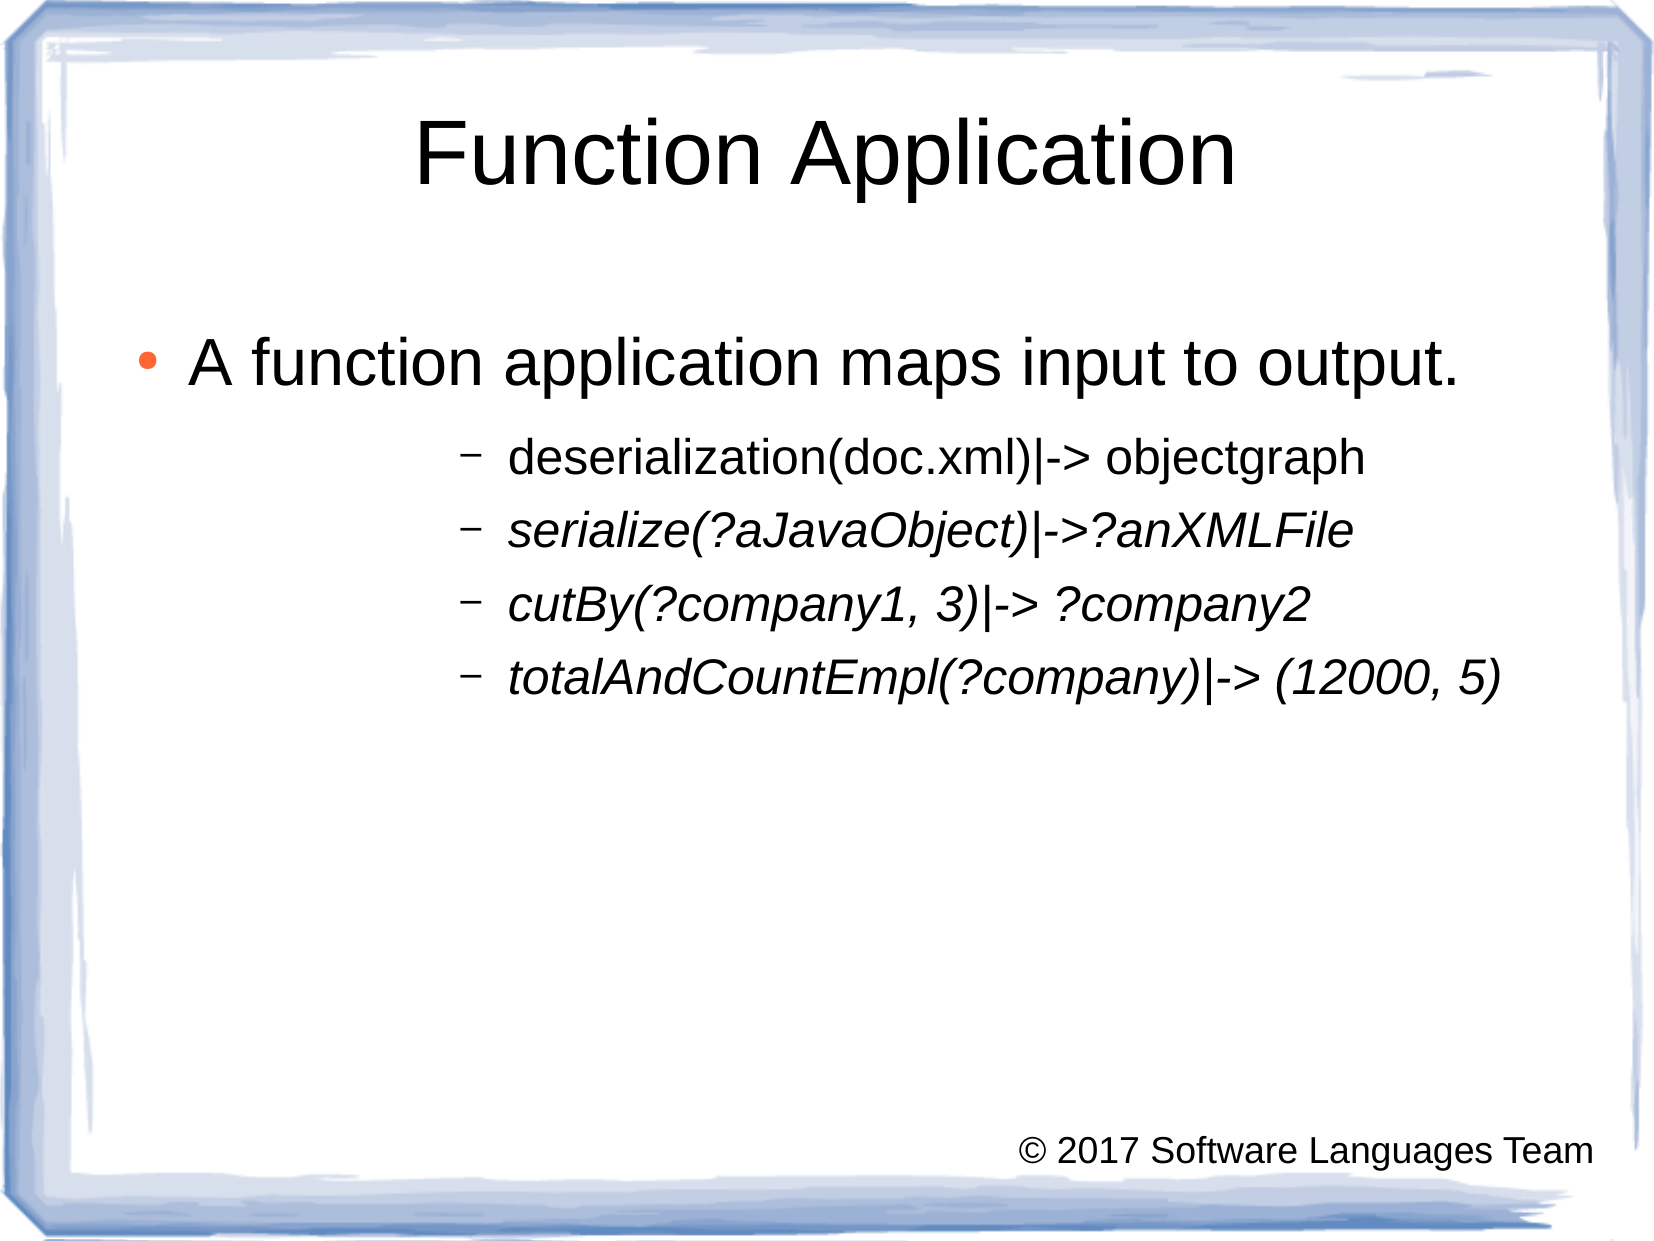

# Function Application
A function application maps input to output.
deserialization(doc.xml)|-> objectgraph
serialize(?aJavaObject)|->?anXMLFile
cutBy(?company1, 3)|-> ?company2
totalAndCountEmpl(?company)|-> (12000, 5)
© 2017 Software Languages Team